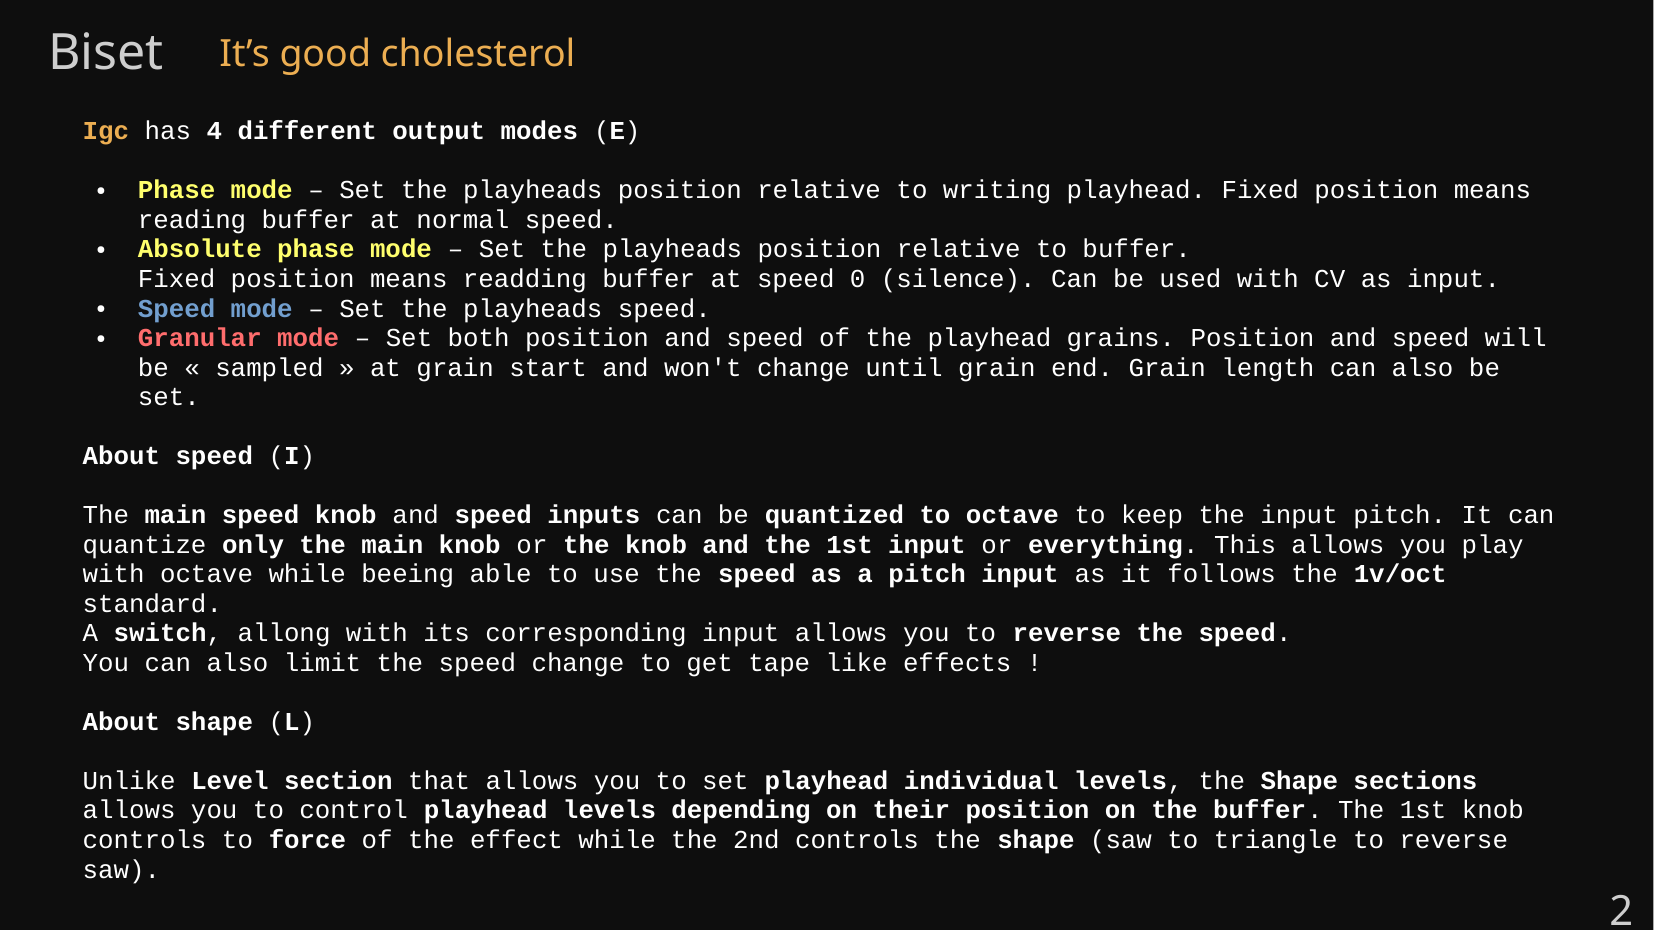

Biset
It’s good cholesterol
# Igc has 4 different output modes (E)
Phase mode – Set the playheads position relative to writing playhead. Fixed position means reading buffer at normal speed.
Absolute phase mode – Set the playheads position relative to buffer.
Fixed position means readding buffer at speed 0 (silence). Can be used with CV as input.
Speed mode – Set the playheads speed.
Granular mode – Set both position and speed of the playhead grains. Position and speed will be « sampled » at grain start and won't change until grain end. Grain length can also be set.
About speed (I)
The main speed knob and speed inputs can be quantized to octave to keep the input pitch. It can quantize only the main knob or the knob and the 1st input or everything. This allows you play with octave while beeing able to use the speed as a pitch input as it follows the 1v/oct standard.
A switch, allong with its corresponding input allows you to reverse the speed.
You can also limit the speed change to get tape like effects !
About shape (L)
Unlike Level section that allows you to set playhead individual levels, the Shape sections allows you to control playhead levels depending on their position on the buffer. The 1st knob controls to force of the effect while the 2nd controls the shape (saw to triangle to reverse saw).
2